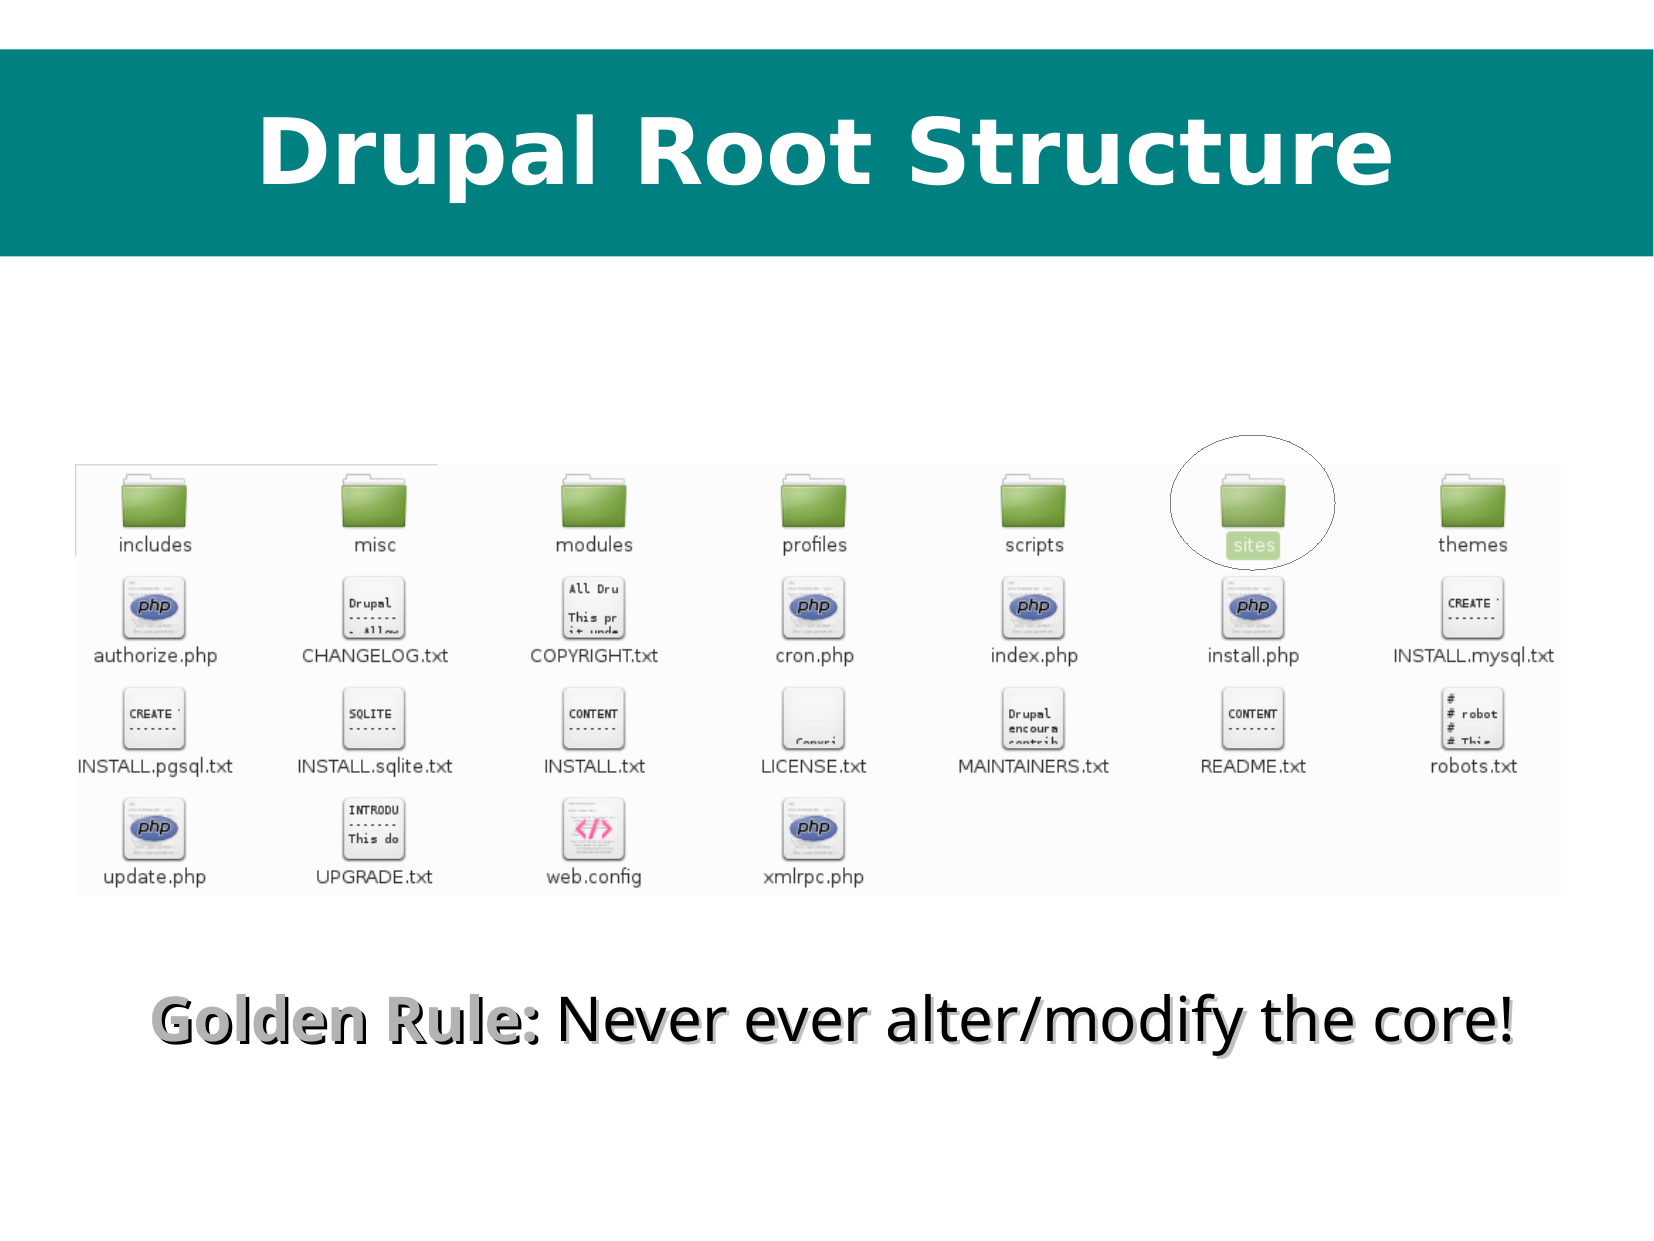

# Drupal Root Structure
Golden Rule: Never ever alter/modify the core!